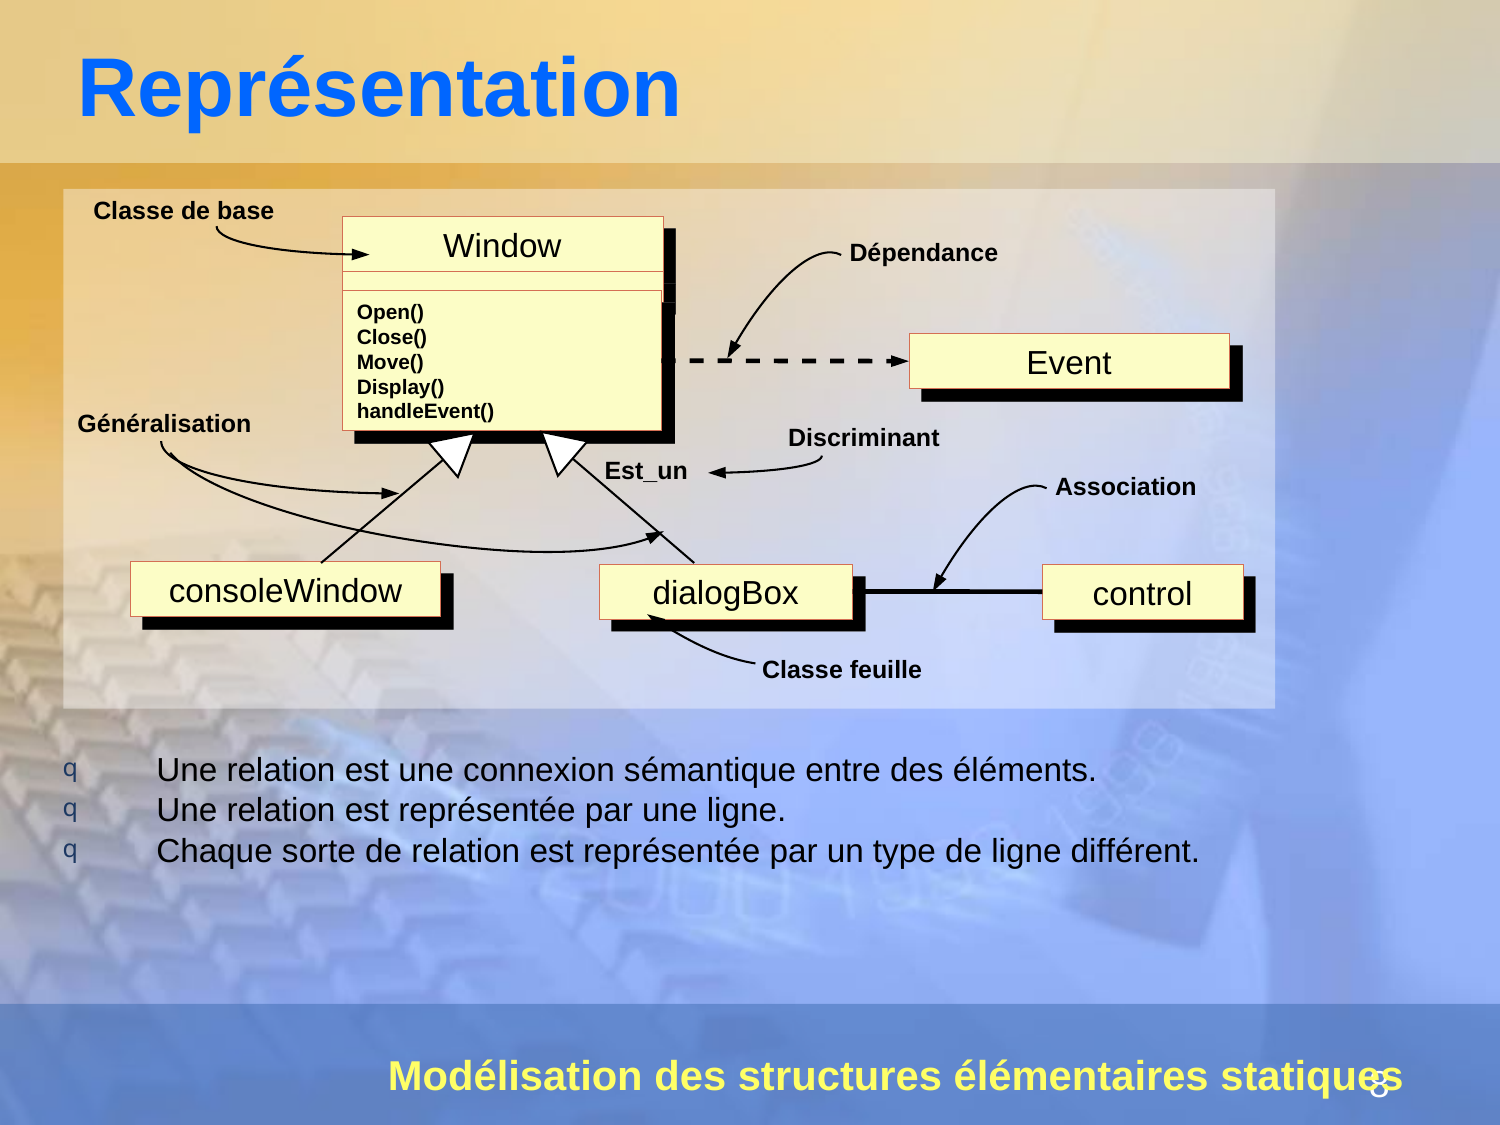

# Représentation
Classe de base
Window
Dépendance
Open()
Close()
Move()
Display()
handleEvent()
Event
Généralisation
Discriminant
Est_un
Association
consoleWindow
dialogBox
control
Classe feuille
Une relation est une connexion sémantique entre des éléments.
Une relation est représentée par une ligne.
Chaque sorte de relation est représentée par un type de ligne différent.
Modélisation des structures élémentaires statiques